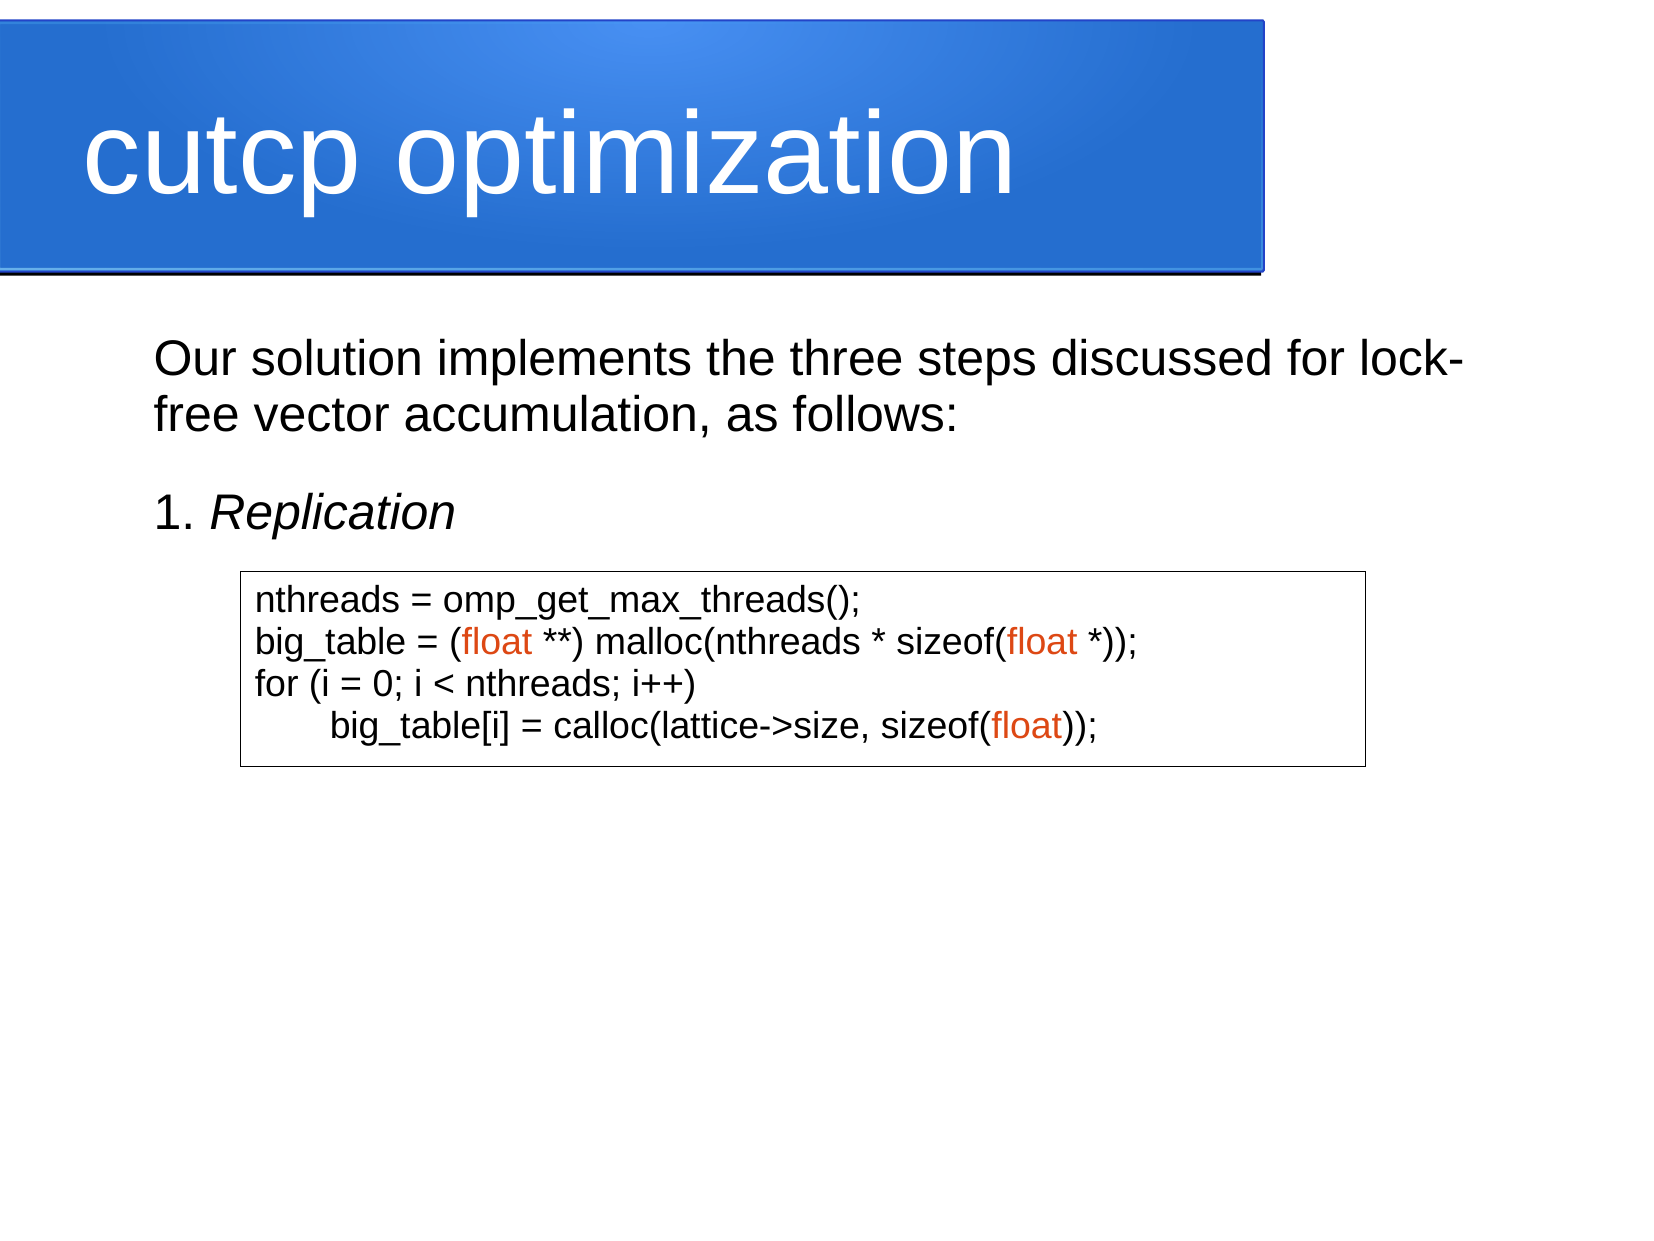

# cutcp optimization
Our solution implements the three steps discussed for lock-free vector accumulation, as follows:
1. Replication
nthreads = omp_get_max_threads();
big_table = (float **) malloc(nthreads * sizeof(float *));
for (i = 0; i < nthreads; i++)
	big_table[i] = calloc(lattice->size, sizeof(float));